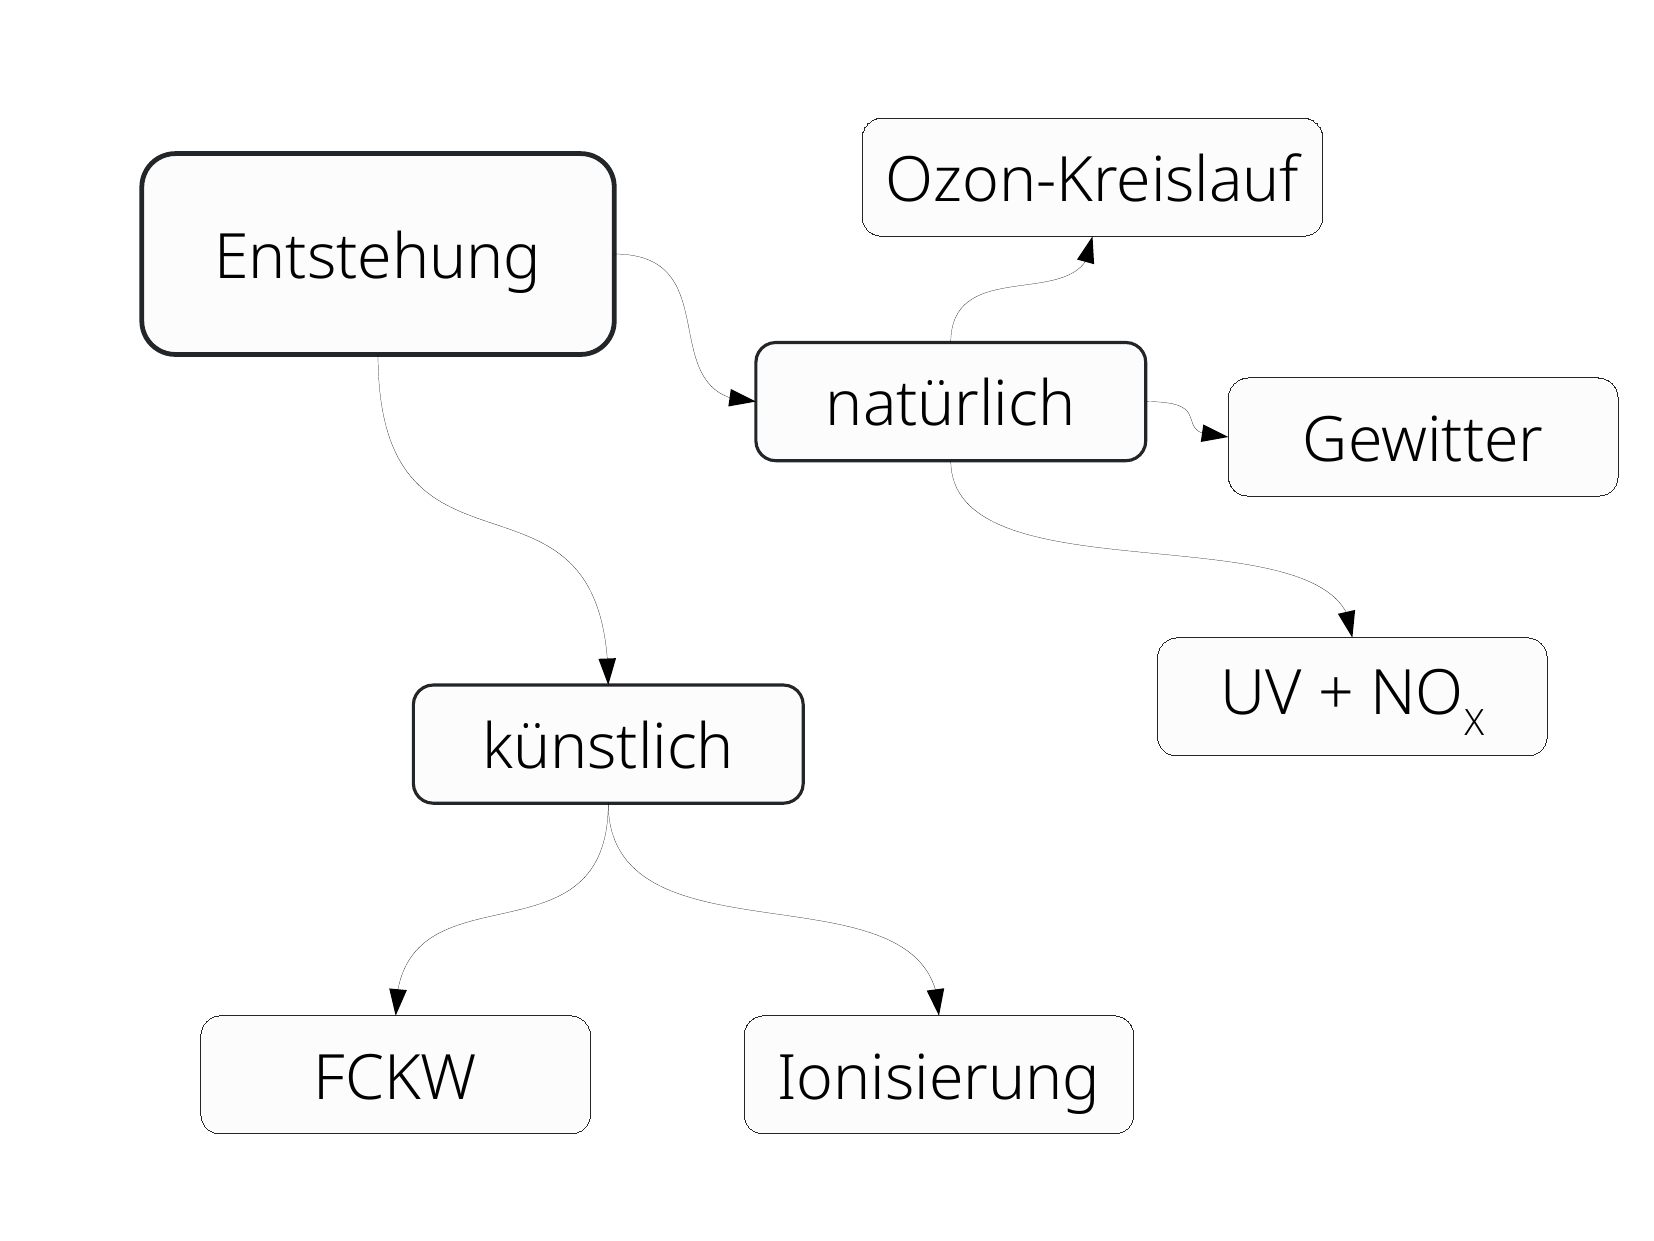

Ozon-Kreislauf
Entstehung
natürlich
Gewitter
UV + NOX
künstlich
FCKW
Ionisierung